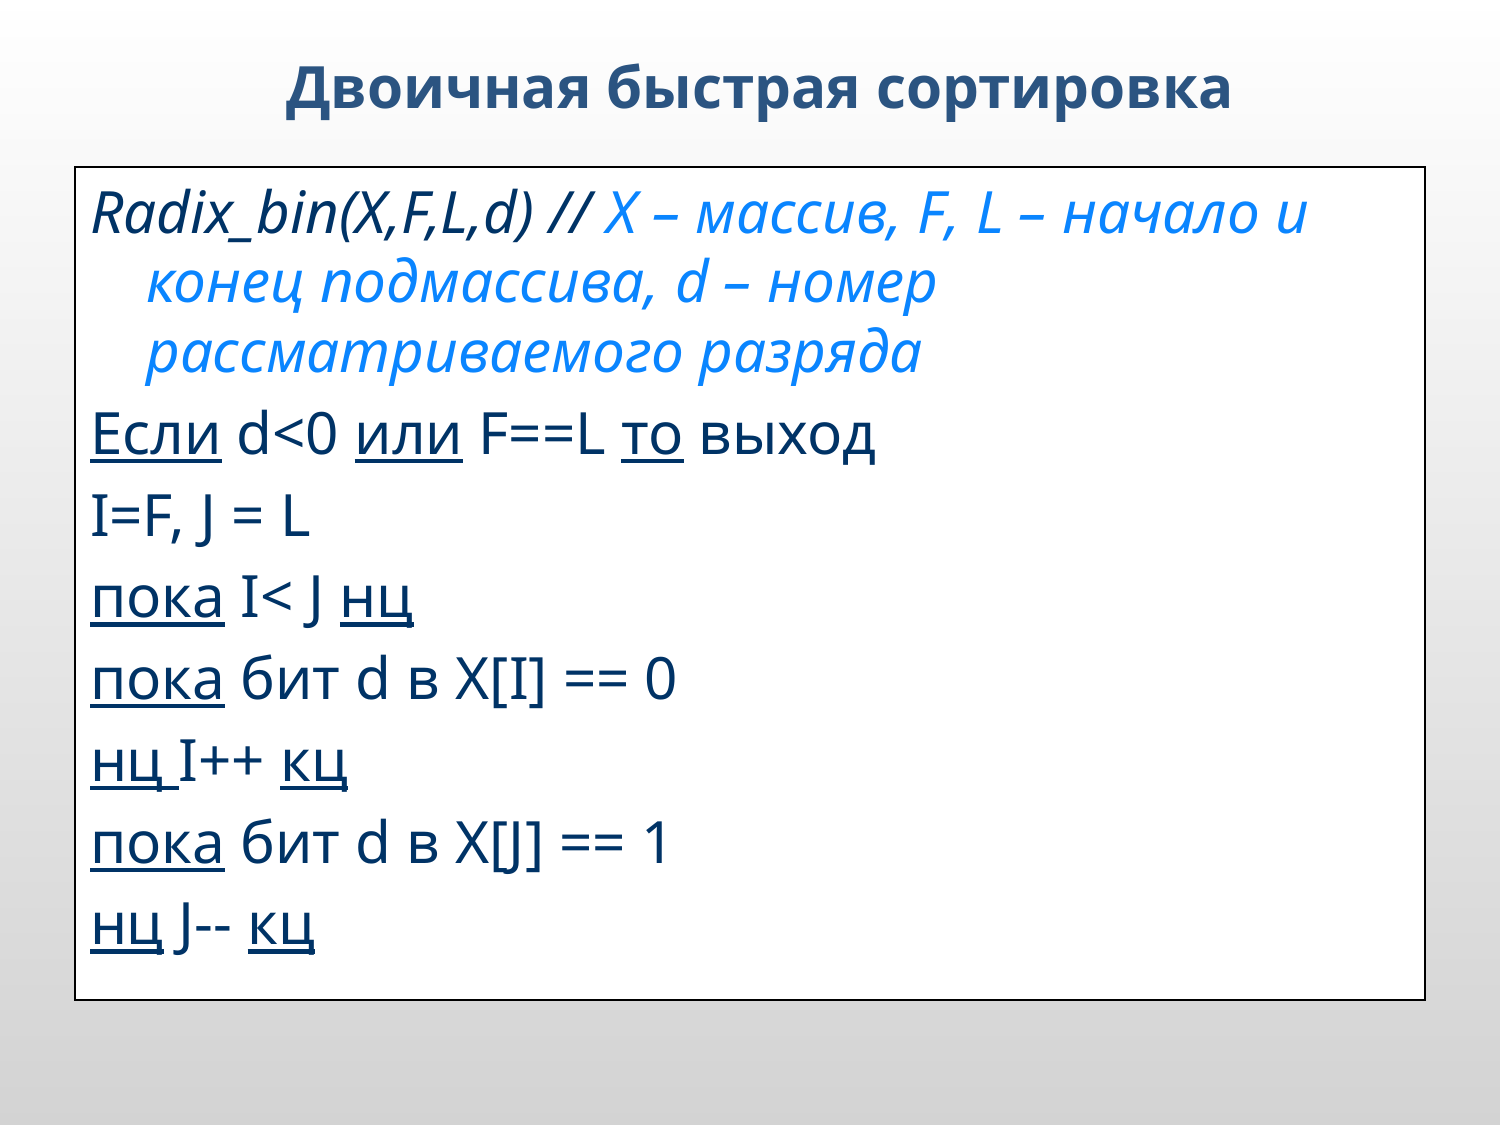

Двоичная быстрая сортировка
# Radix_bin(X,F,L,d) // X – массив, F, L – начало и конец подмассива, d – номер рассматриваемого разряда
Если d<0 или F==L то выход
I=F, J = L
пока I< J нц
пока бит d в X[I] == 0
нц I++ кц
пока бит d в Х[J] == 1
нц J-- кц